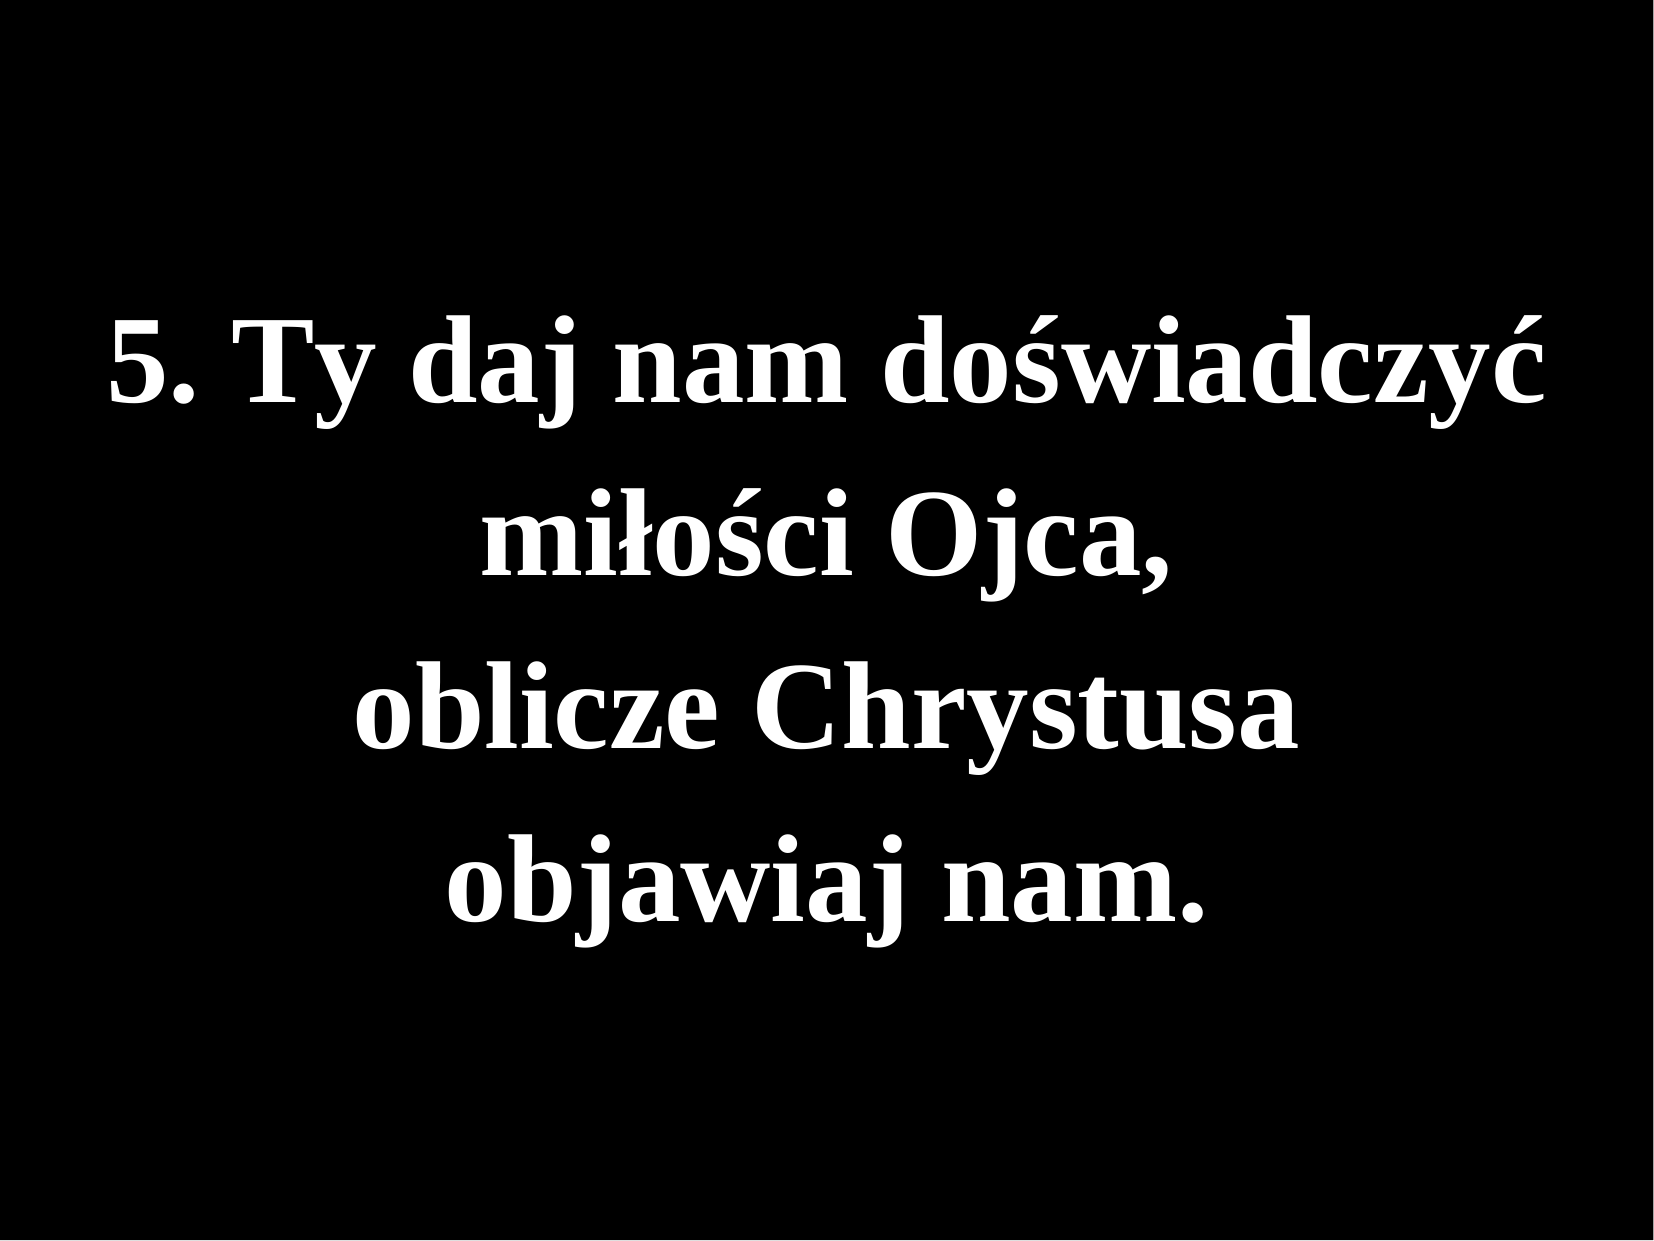

# 5. Ty daj nam doświadczyć ppp miłości Ojca, ppp oblicze Chrystusa ppp objawiaj nam.